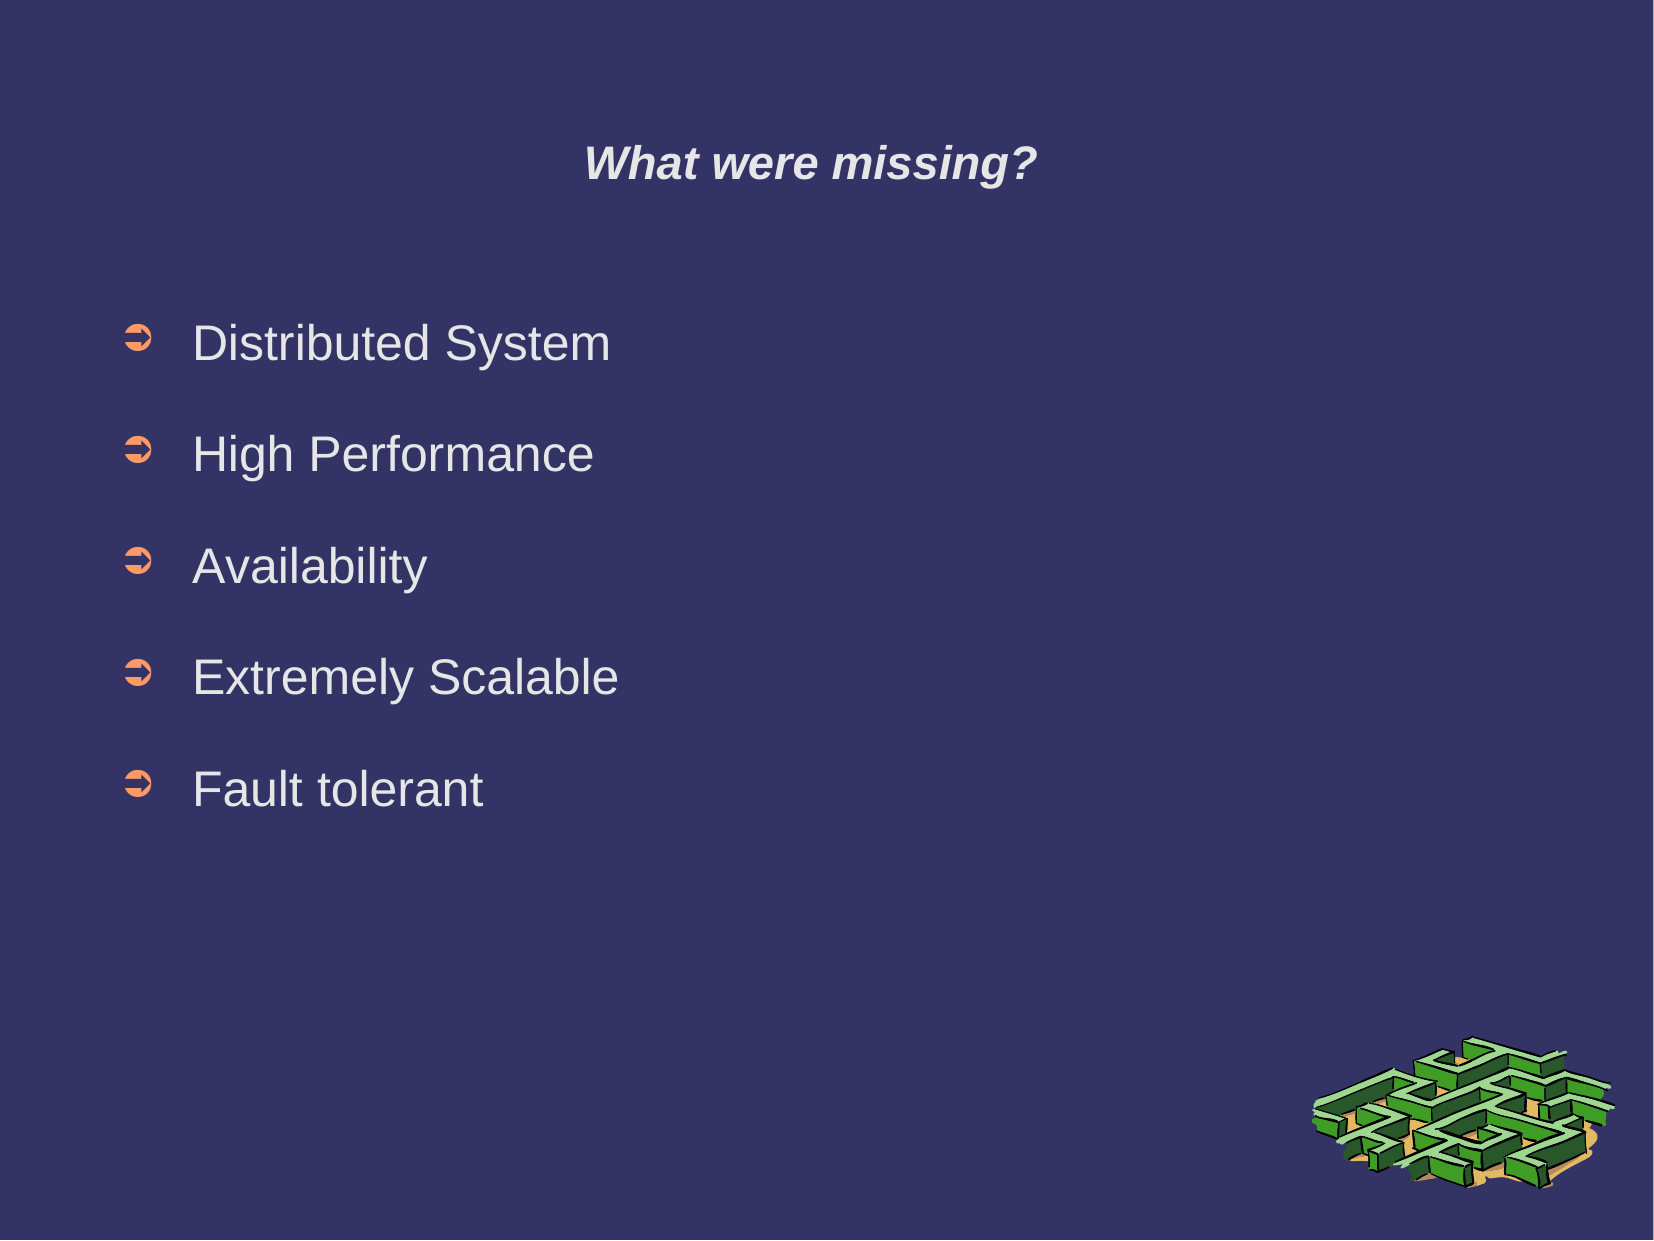

# What were missing?
Distributed System
High Performance
Availability
Extremely Scalable
Fault tolerant